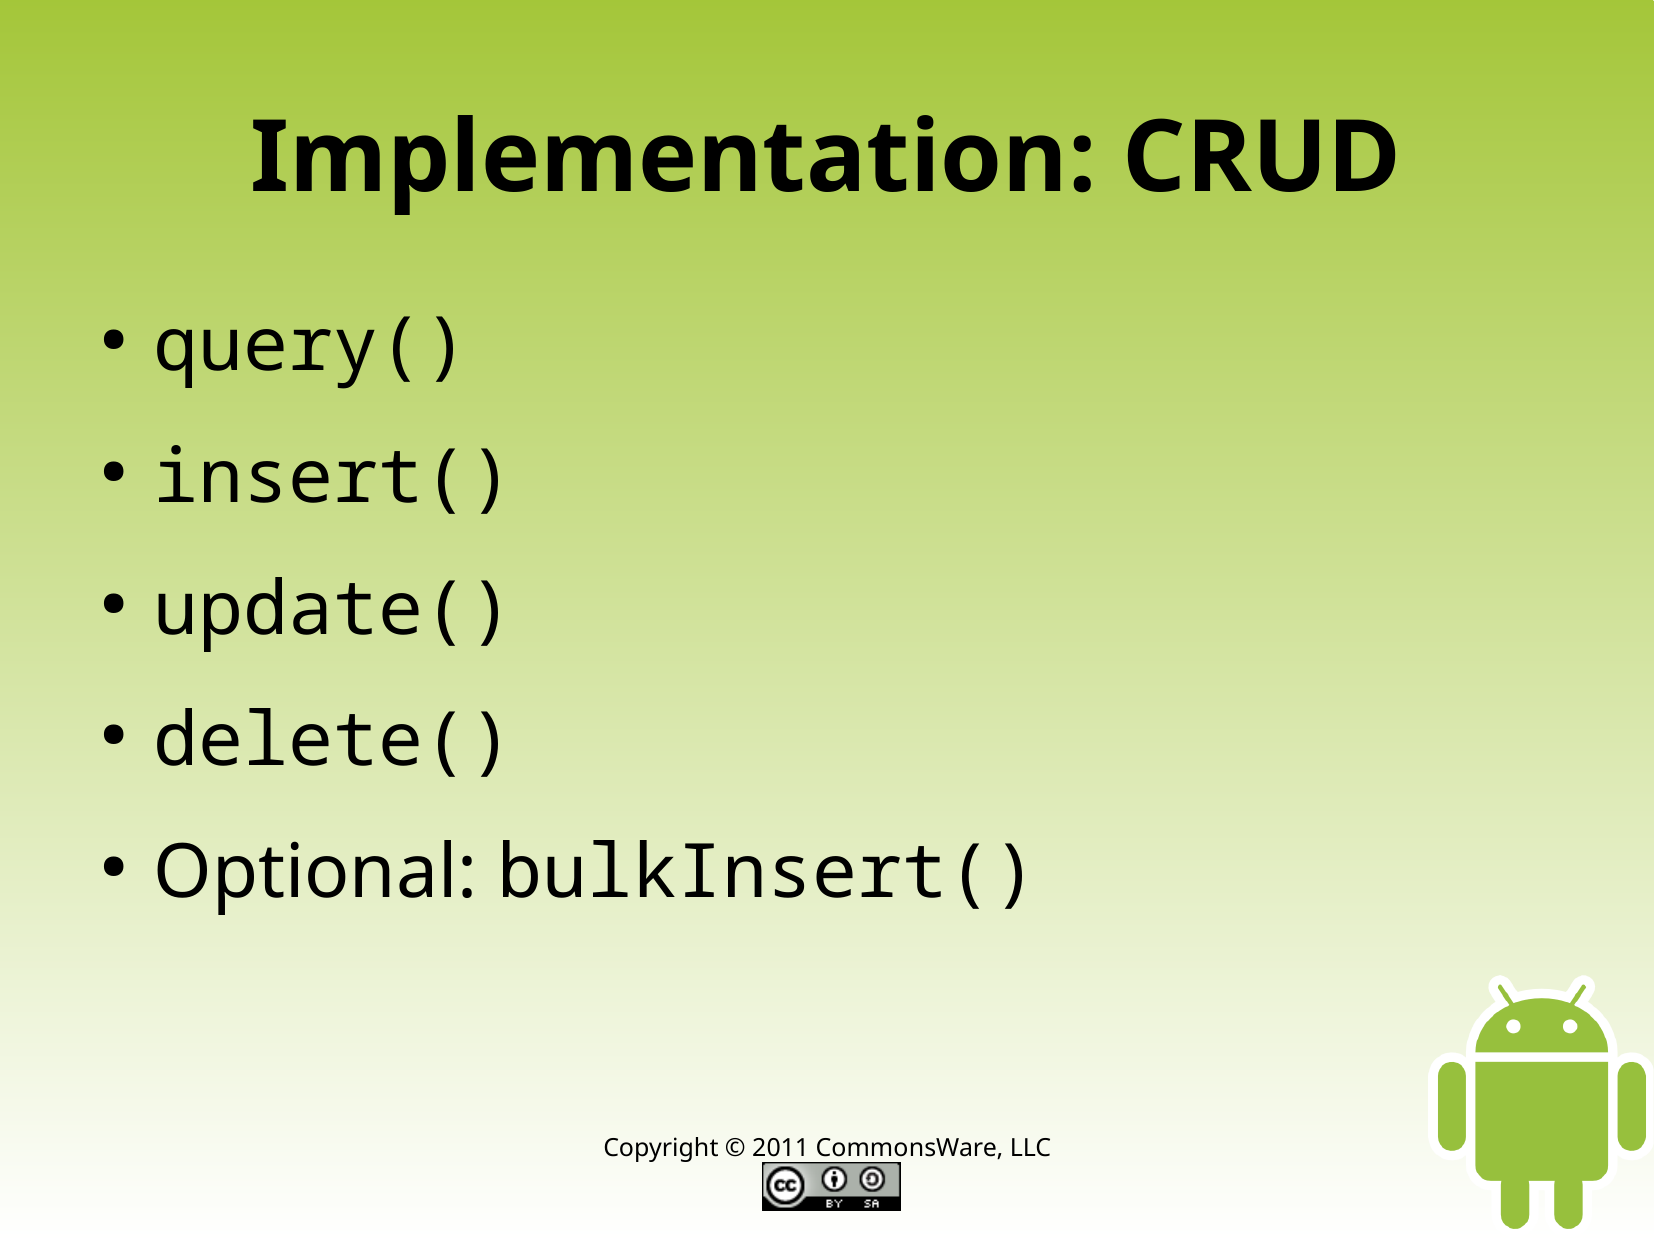

# Implementation: CRUD
query()
insert()
update()
delete()
Optional: bulkInsert()